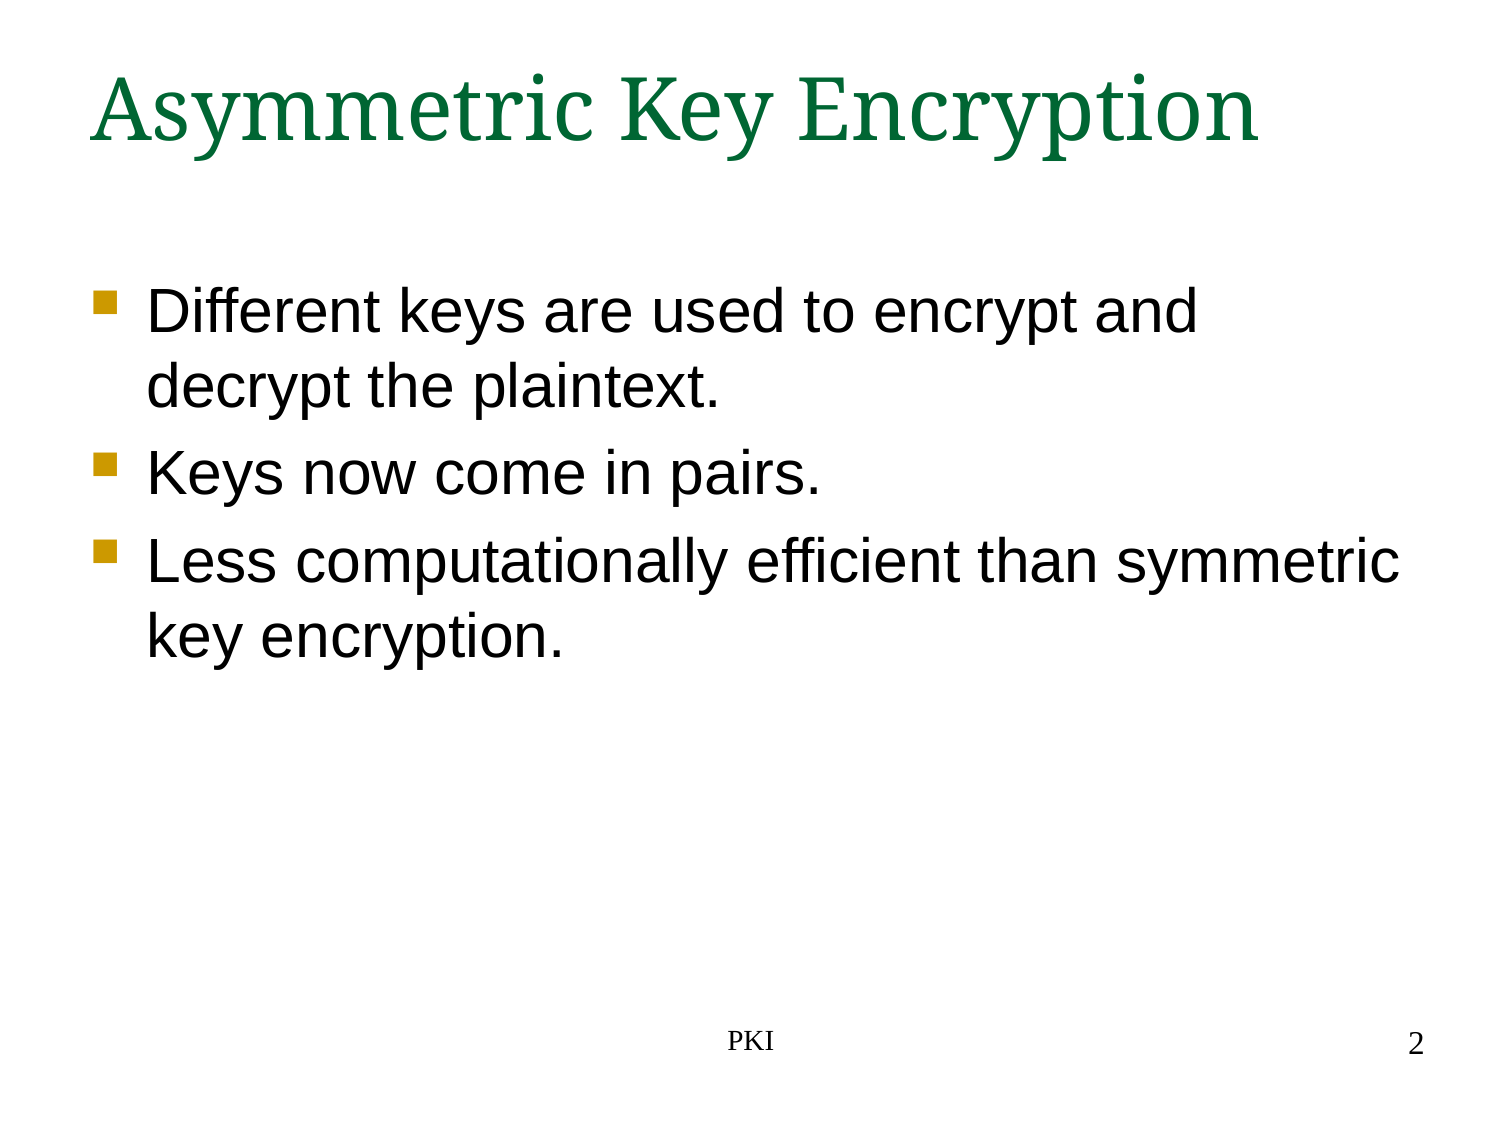

# Asymmetric Key Encryption
Different keys are used to encrypt and decrypt the plaintext.
Keys now come in pairs.
Less computationally efficient than symmetric key encryption.
PKI
2